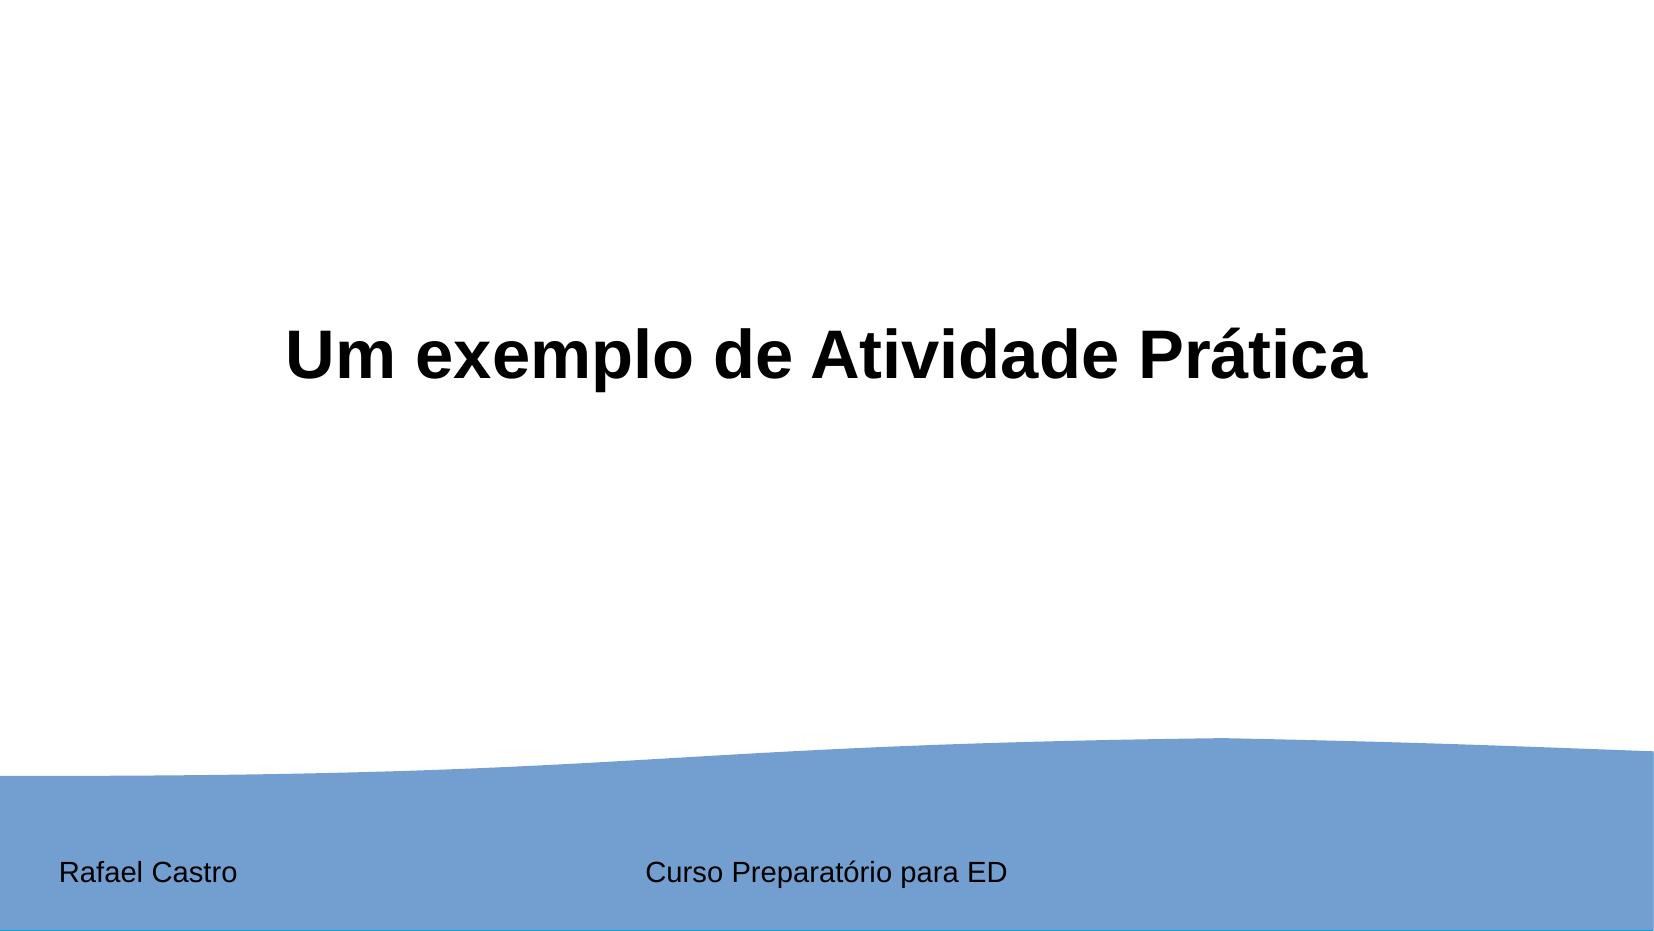

# Um exemplo de Atividade Prática
Curso Preparatório para ED